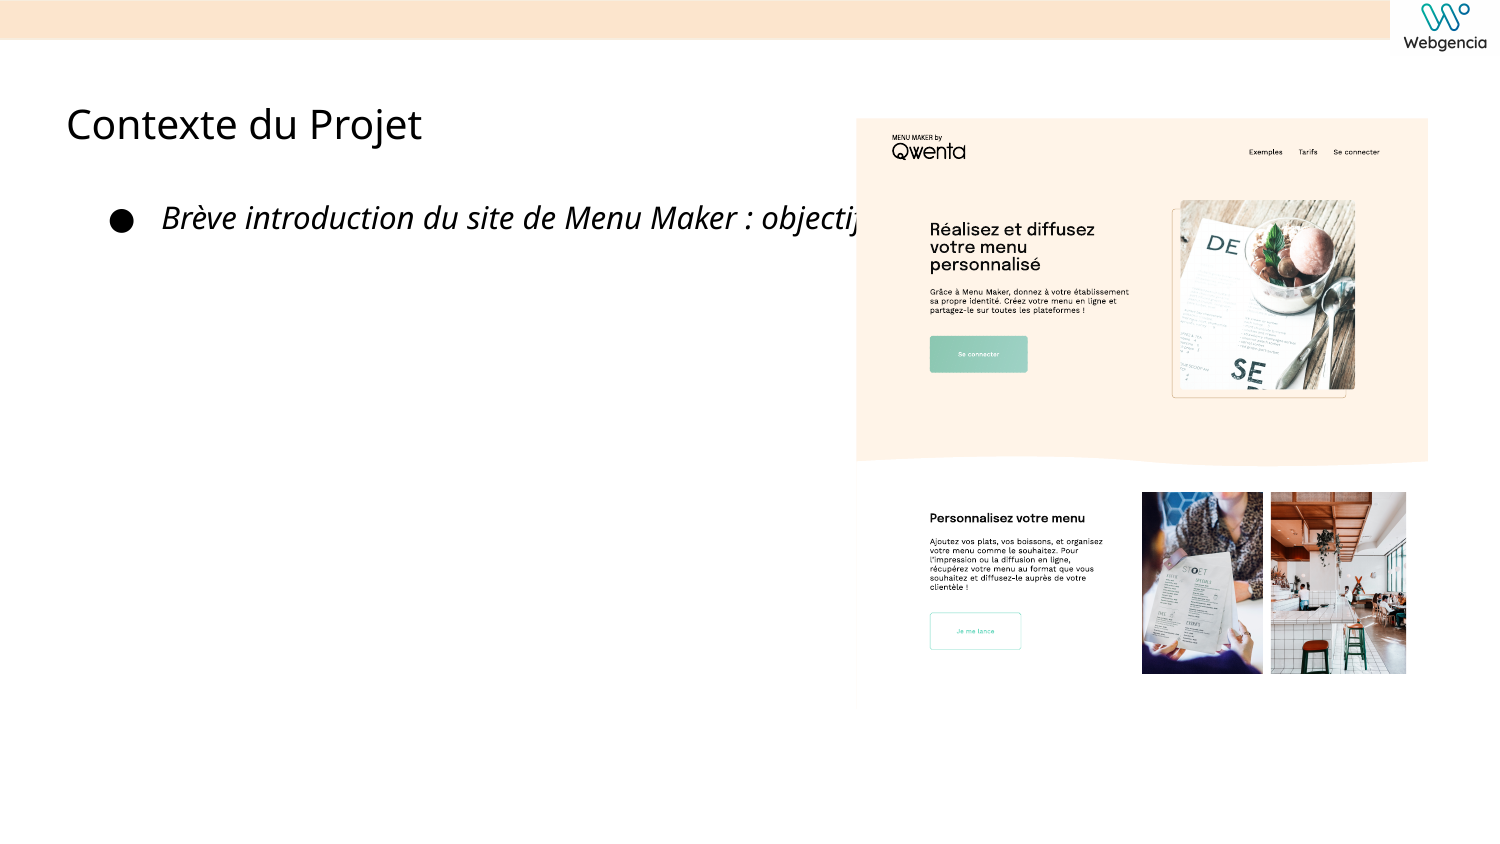

# Contexte du Projet
Brève introduction du site de Menu Maker : objectifs